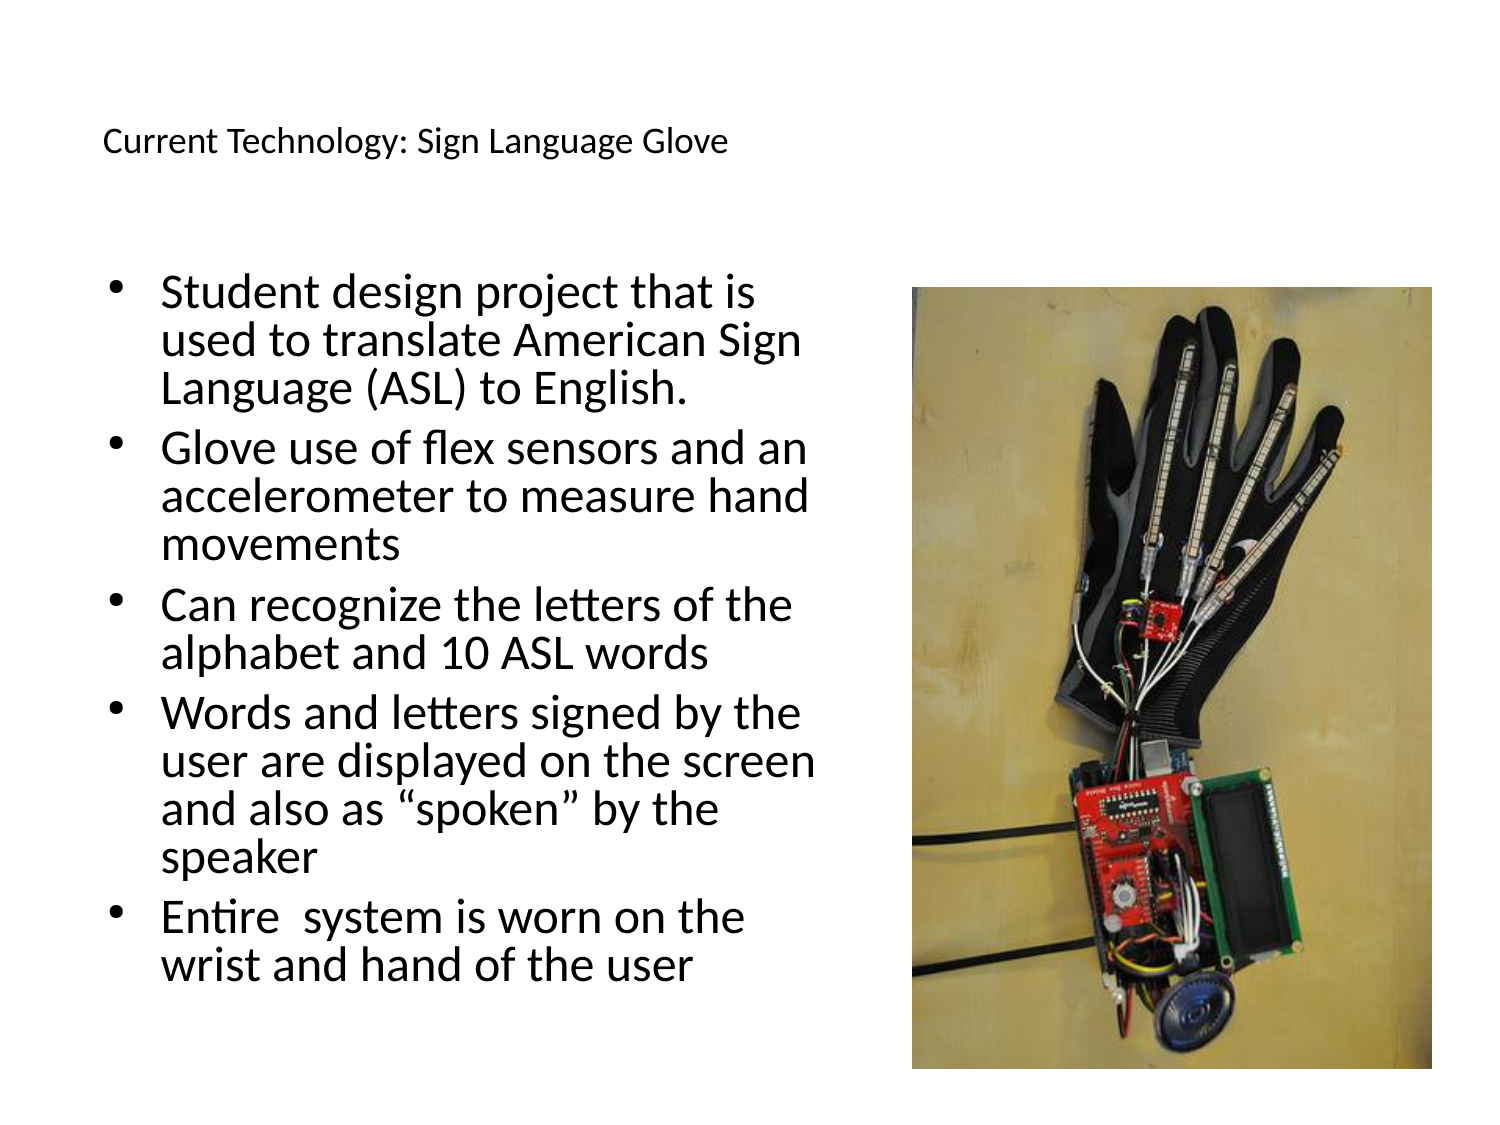

# Current Technology: Sign Language Glove
Student design project that is used to translate American Sign Language (ASL) to English.
Glove use of flex sensors and an accelerometer to measure hand movements
Can recognize the letters of the alphabet and 10 ASL words
Words and letters signed by the user are displayed on the screen and also as “spoken” by the speaker
Entire system is worn on the wrist and hand of the user